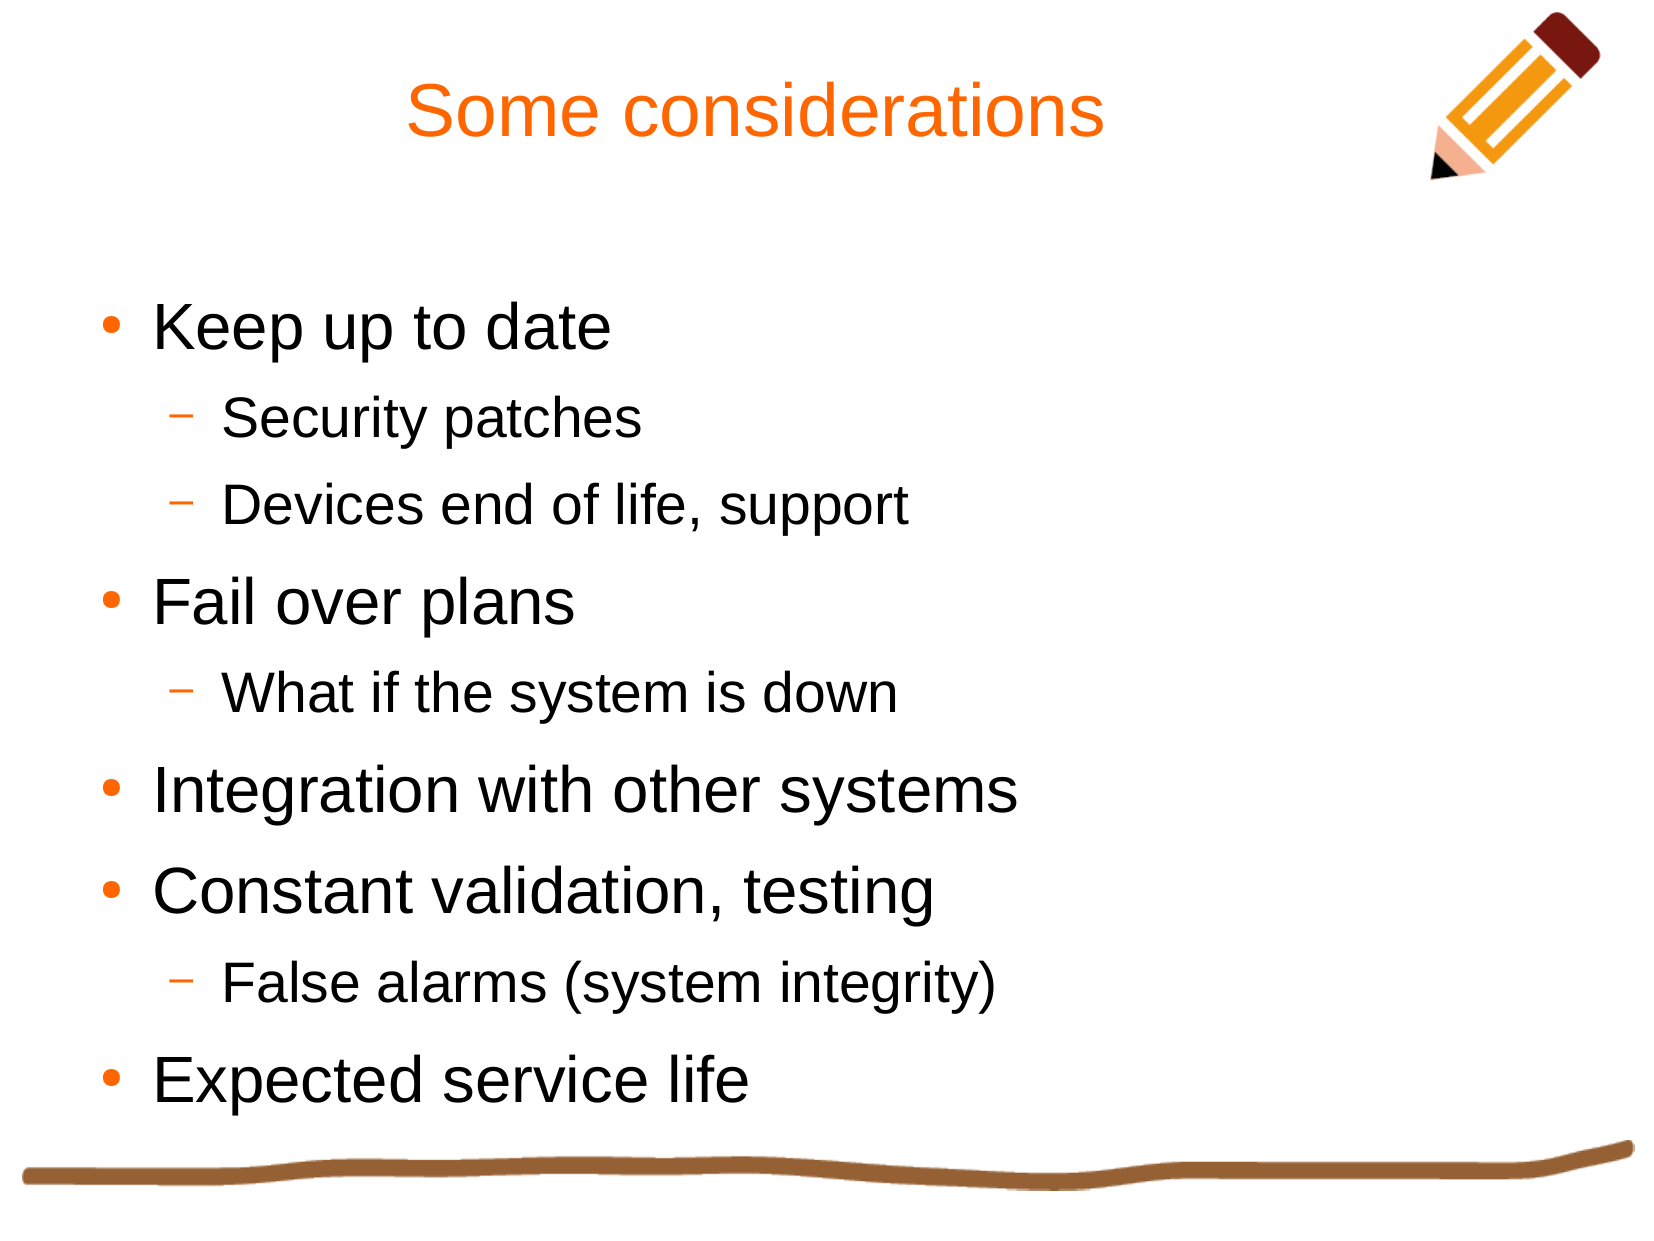

# Some considerations
Keep up to date
Security patches
Devices end of life, support
Fail over plans
What if the system is down
Integration with other systems
Constant validation, testing
False alarms (system integrity)
Expected service life